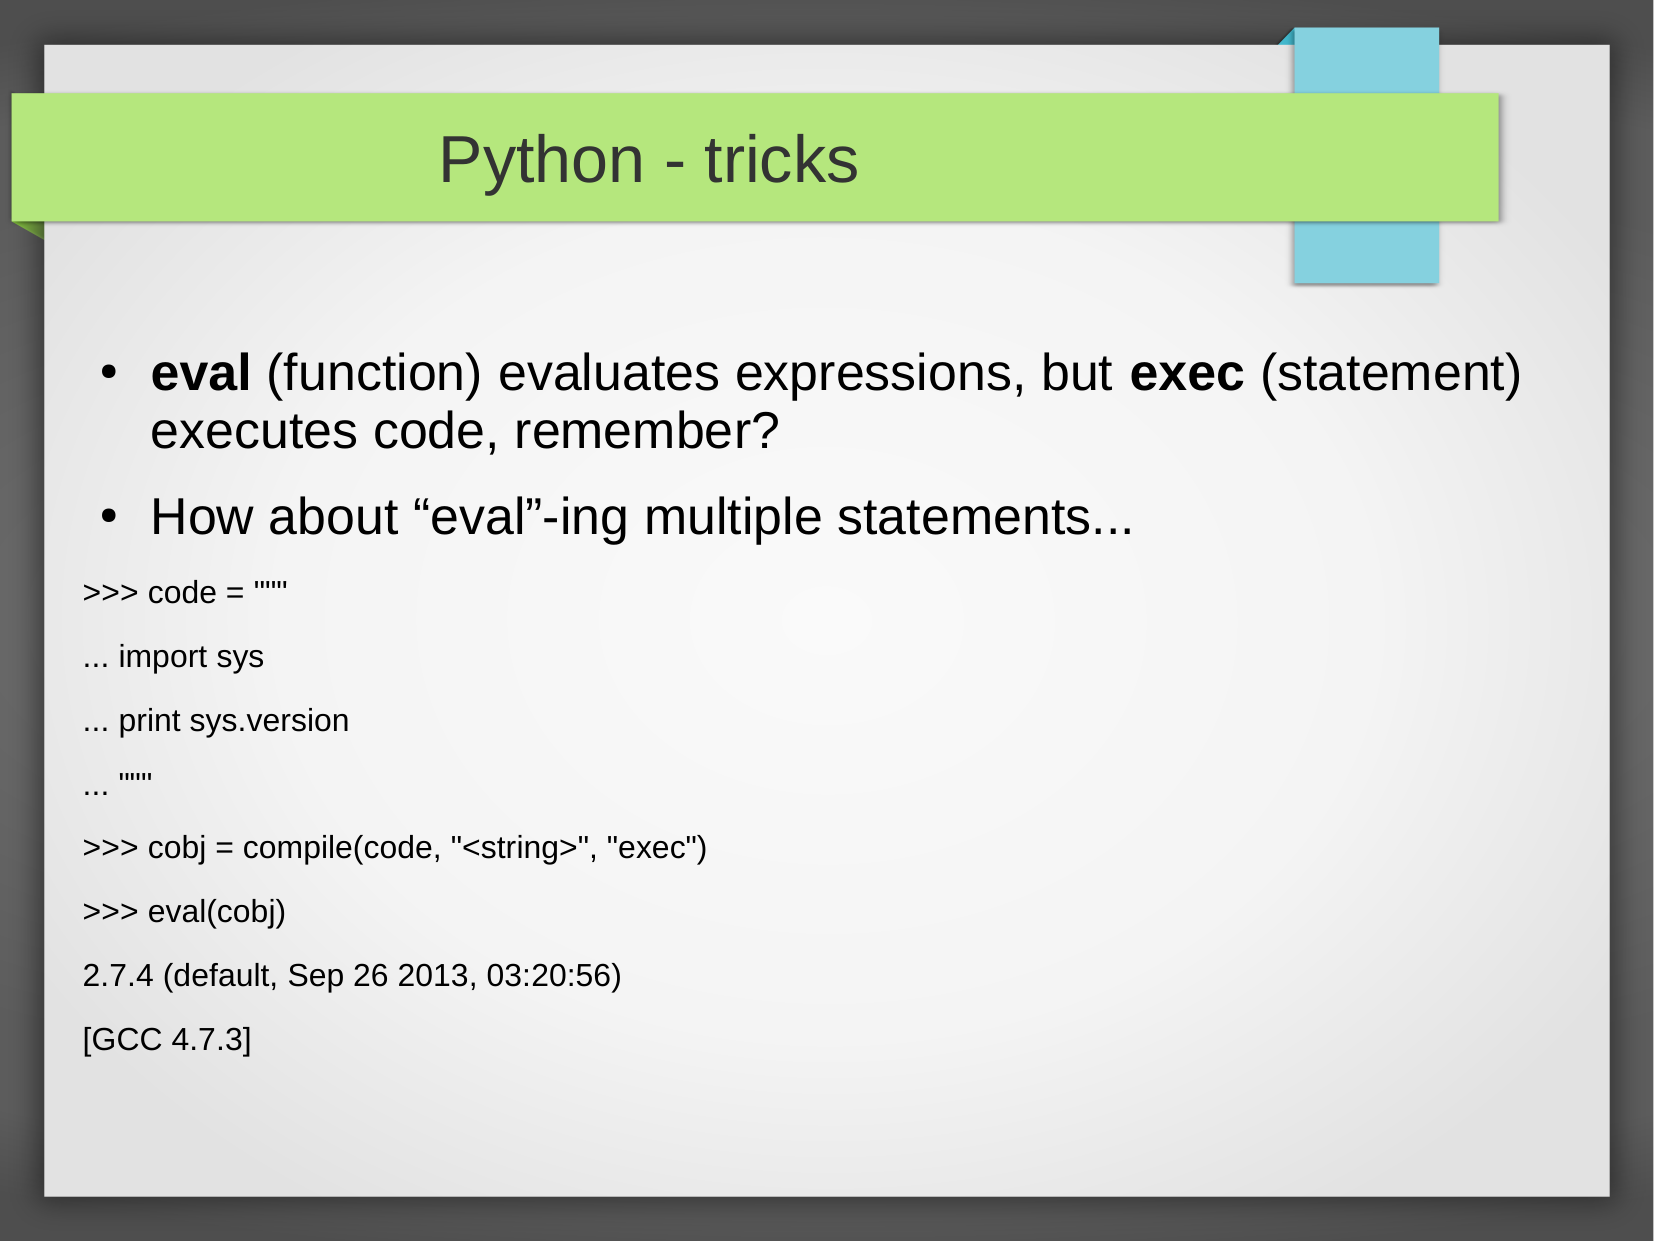

# Python - tricks
eval (function) evaluates expressions, but exec (statement) executes code, remember?
How about “eval”-ing multiple statements...
>>> code = """
... import sys
... print sys.version
... """
>>> cobj = compile(code, "<string>", "exec")
>>> eval(cobj)
2.7.4 (default, Sep 26 2013, 03:20:56)
[GCC 4.7.3]